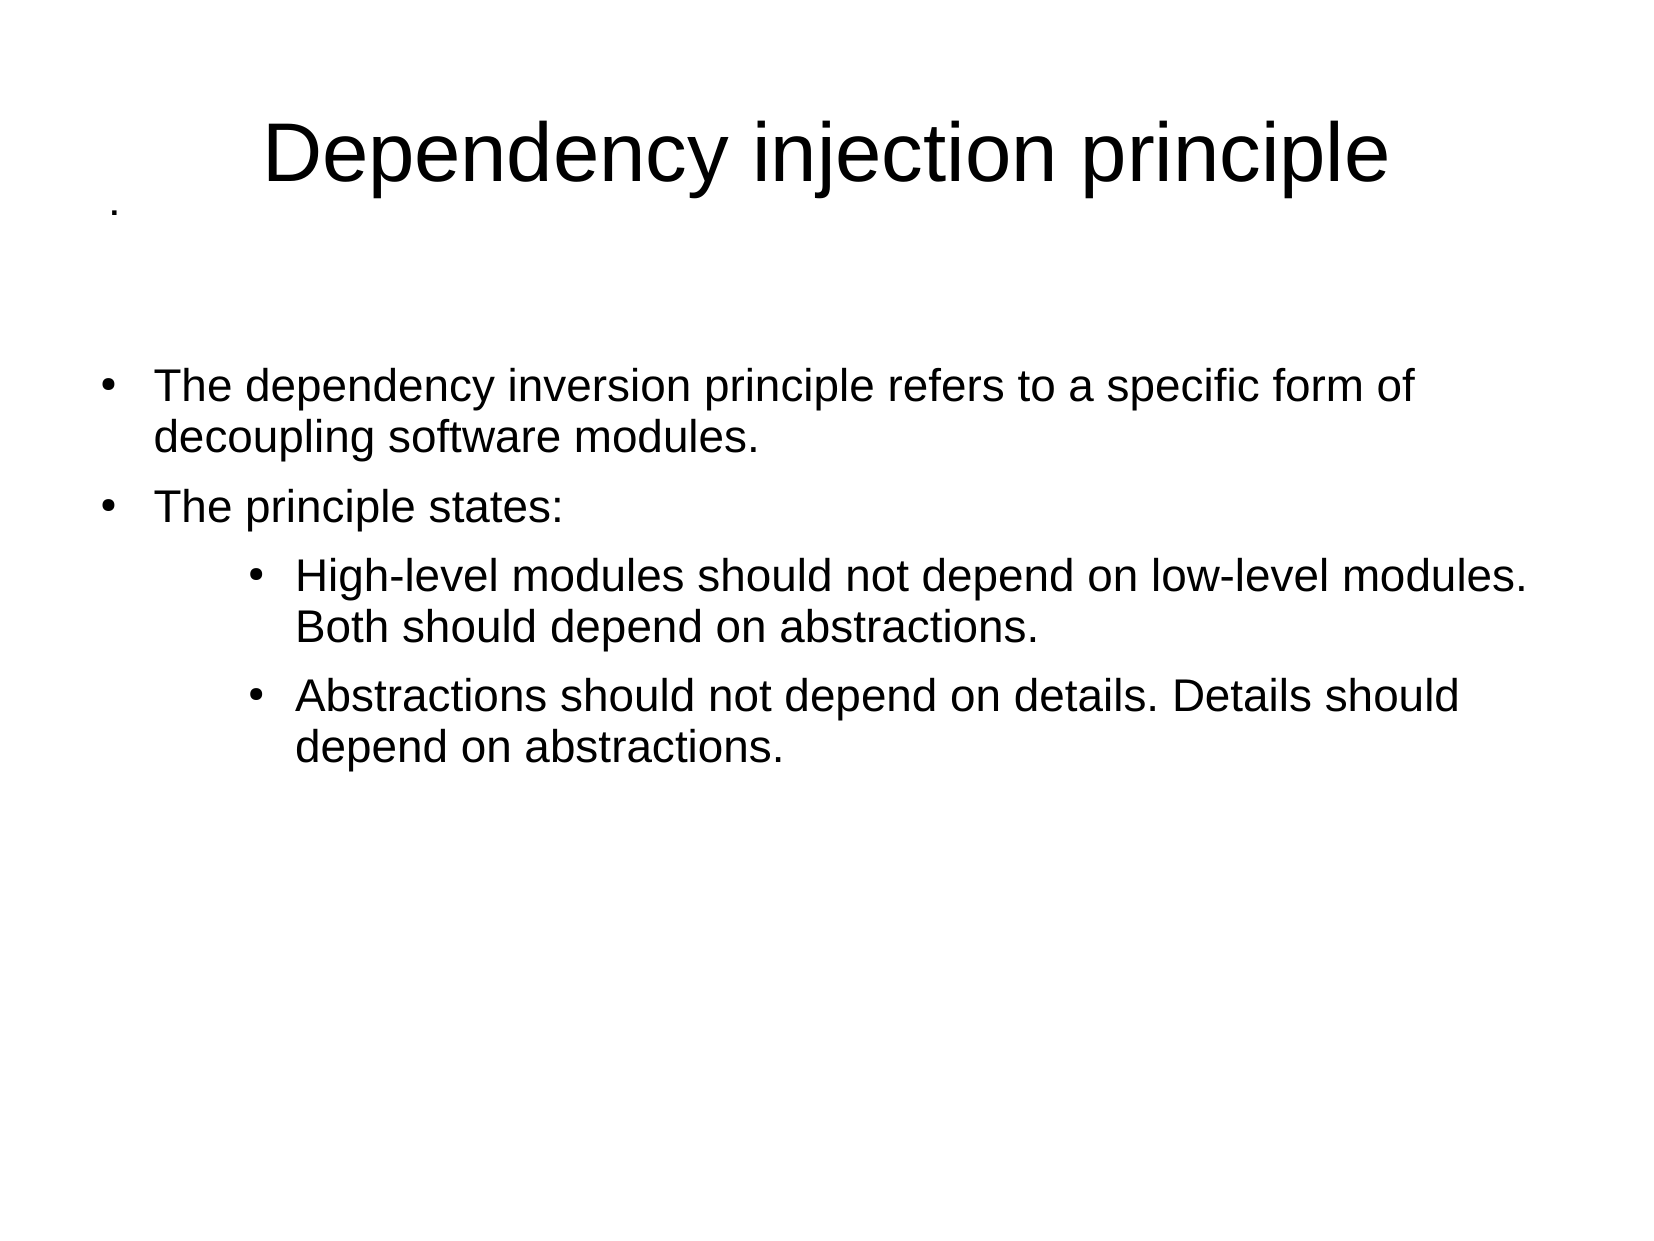

# Dependency injection principle
.
The dependency inversion principle refers to a specific form of decoupling software modules.
The principle states:
High-level modules should not depend on low-level modules. Both should depend on abstractions.
Abstractions should not depend on details. Details should depend on abstractions.